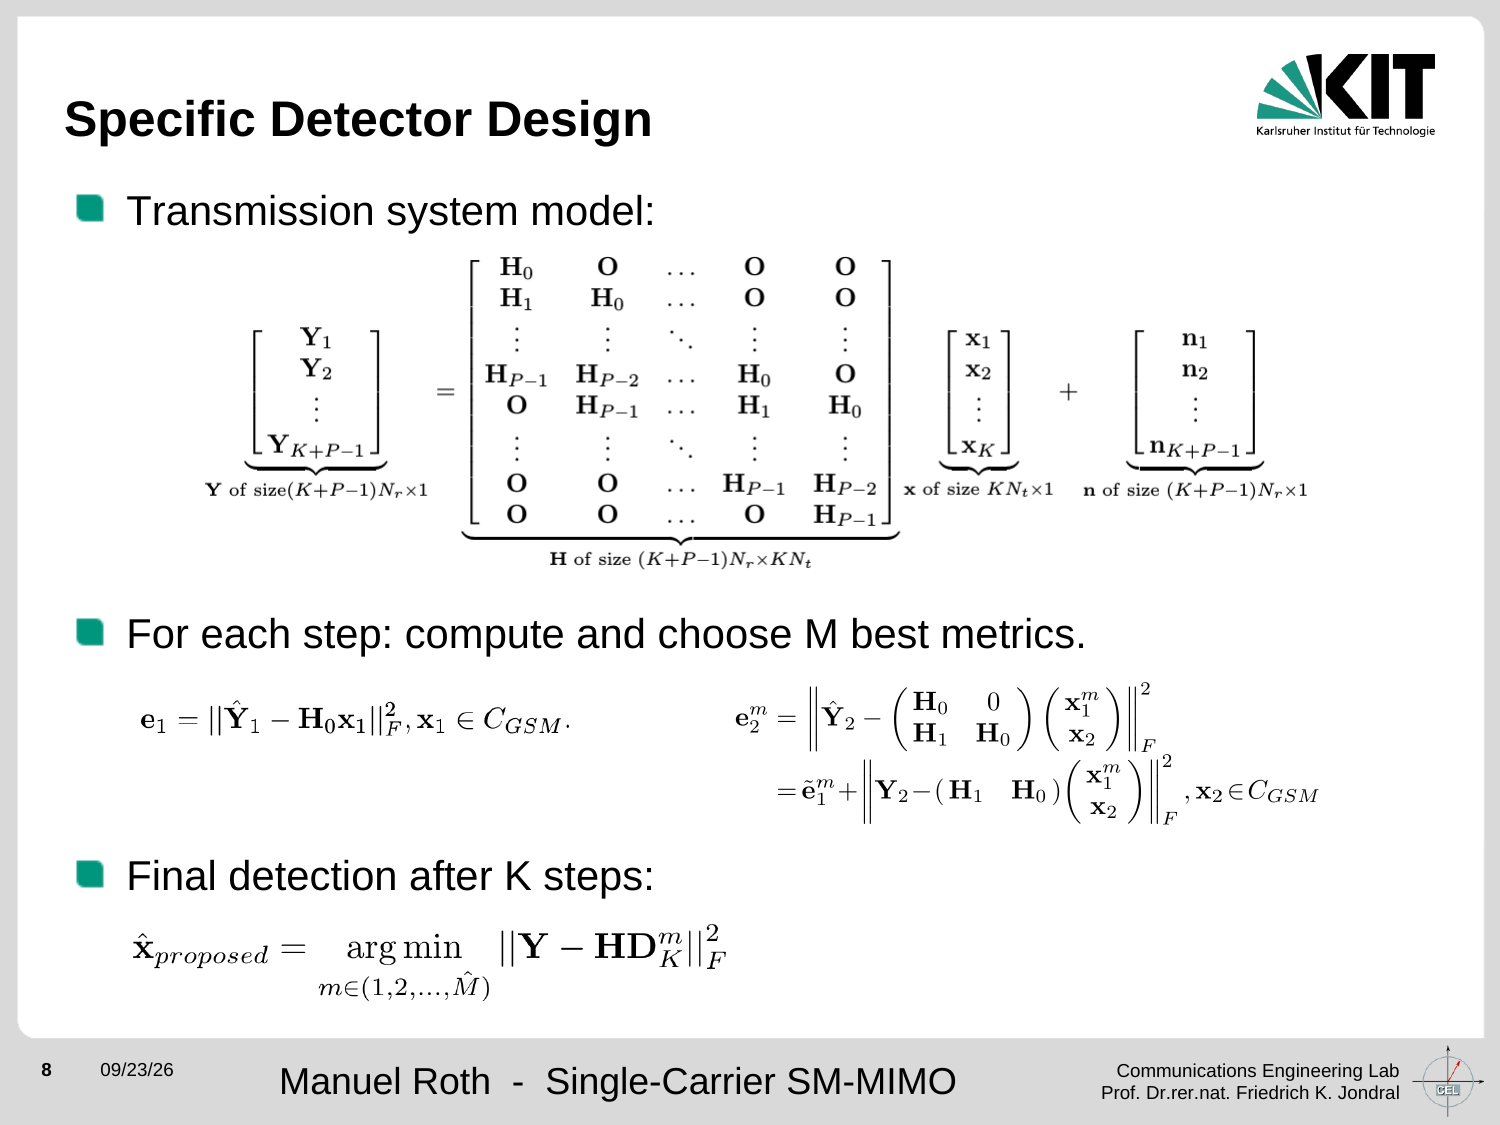

# Specific Detector Design
Transmission system model:
For each step: compute and choose M best metrics.
Final detection after K steps:
Manuel Roth - Single-Carrier SM-MIMO